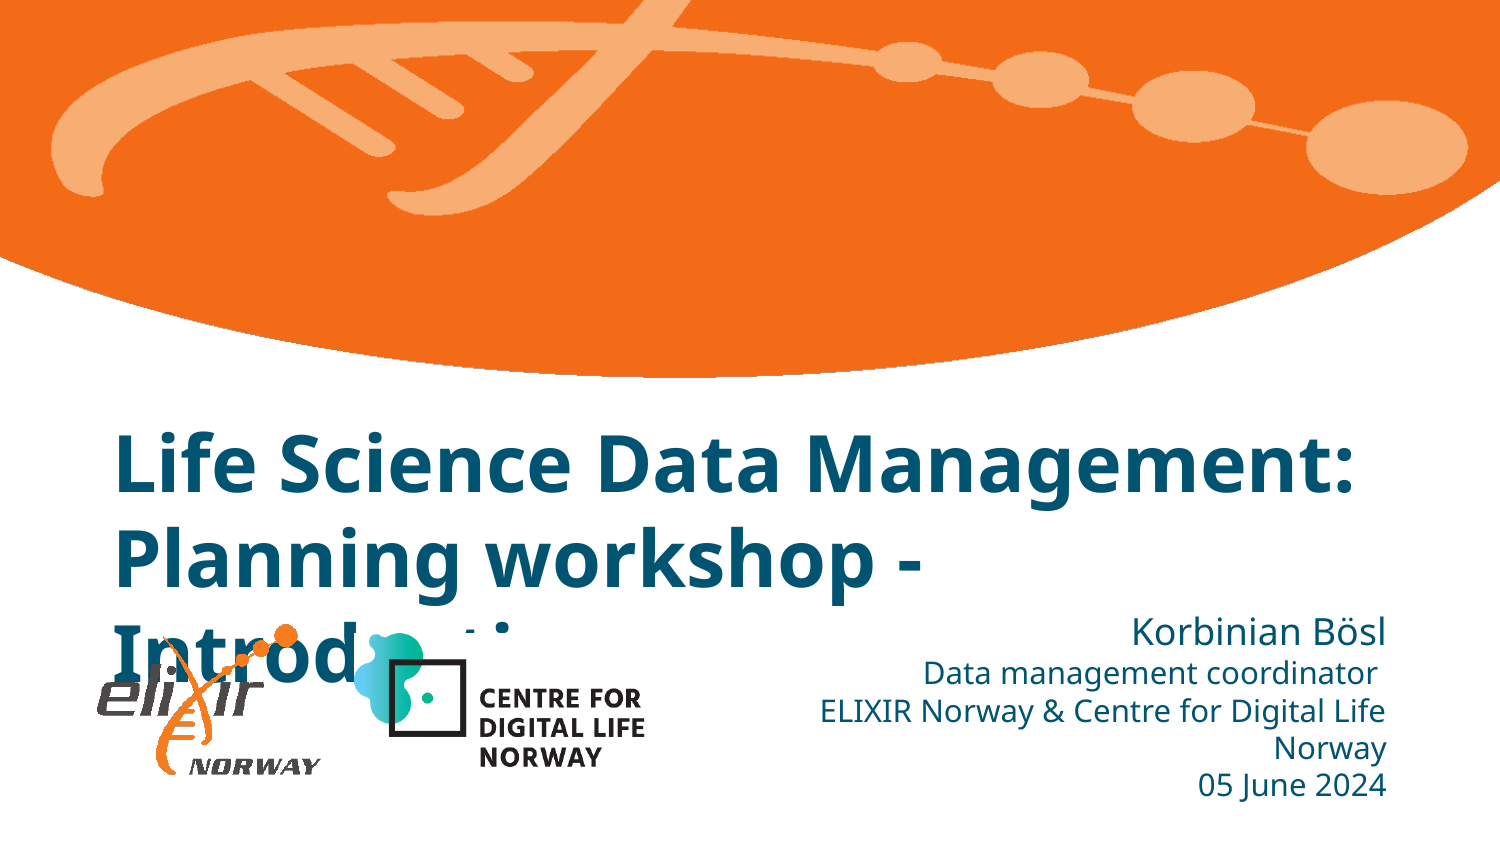

Life Science Data Management: Planning workshop - Introduction
Korbinian Bösl
Data management coordinator
ELIXIR Norway & Centre for Digital Life Norway
05 June 2024